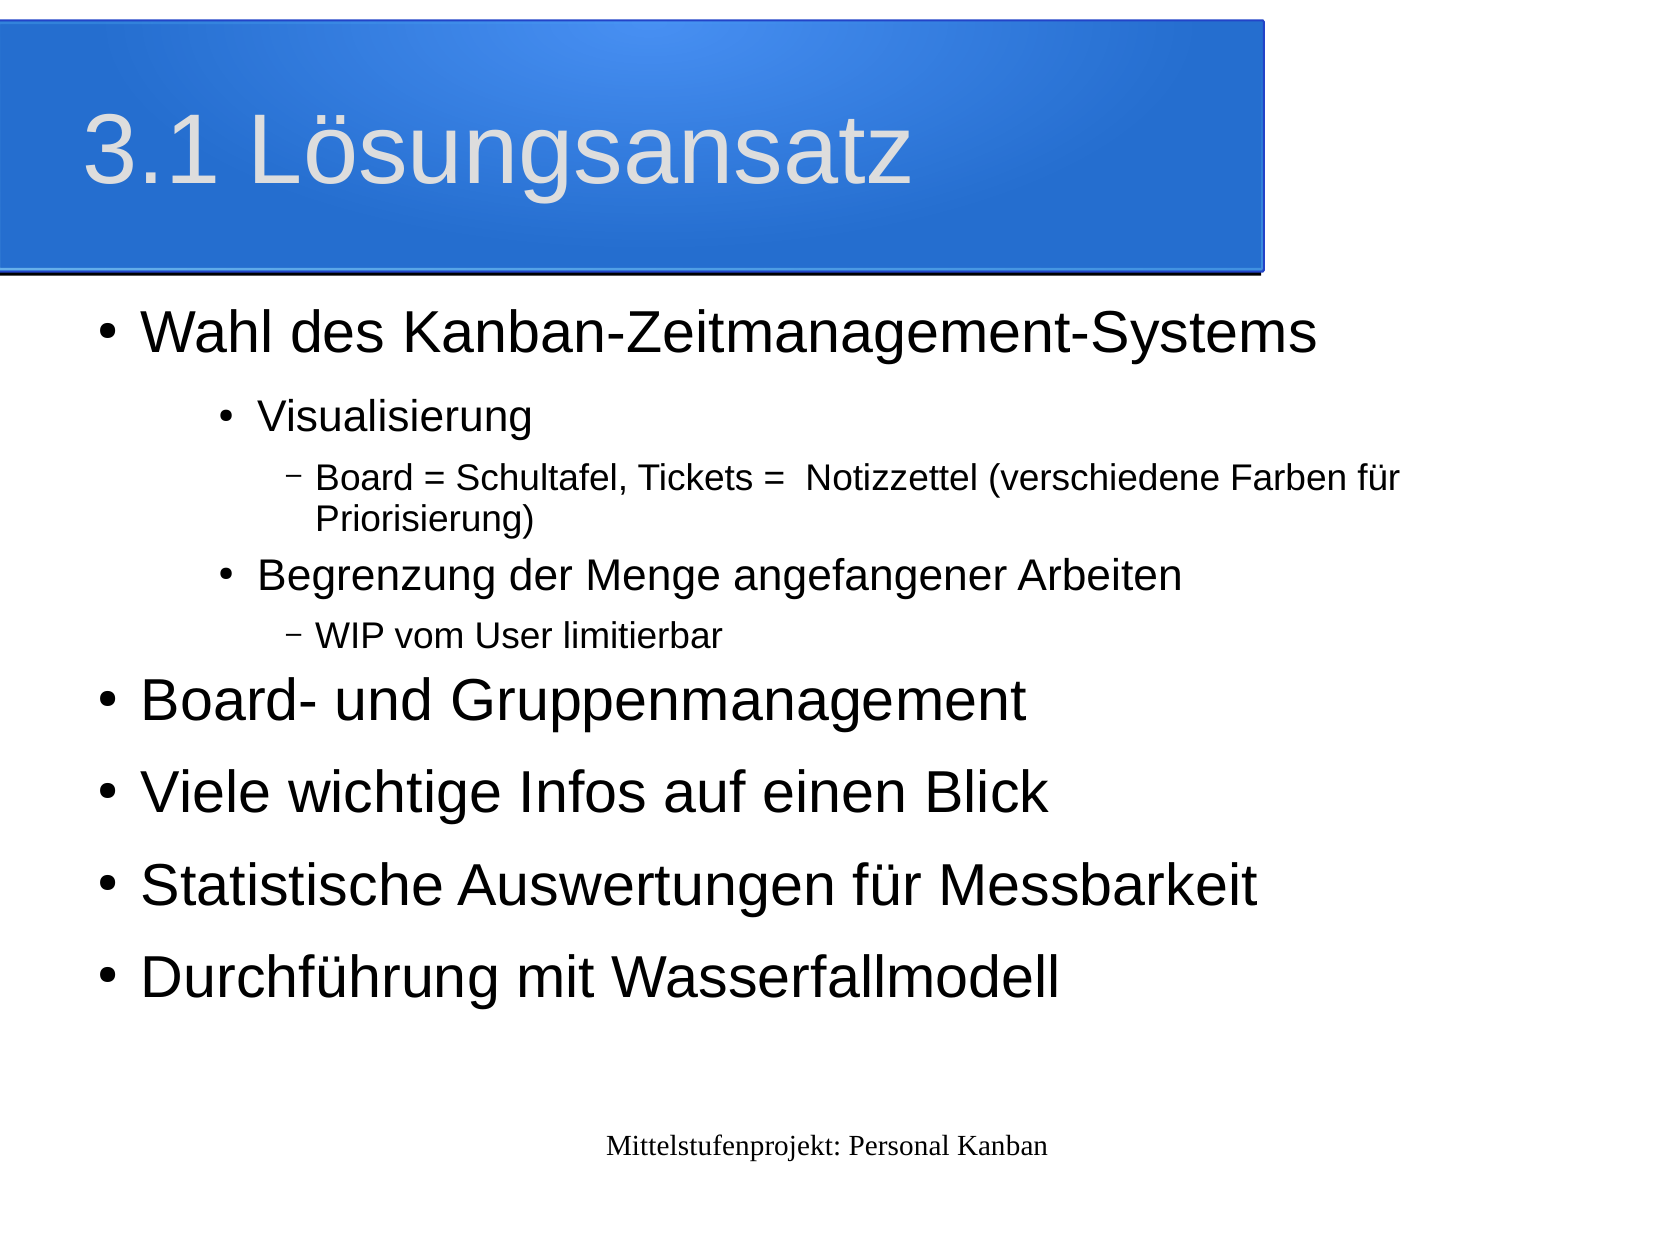

# 3.1 Lösungsansatz
Wahl des Kanban-Zeitmanagement-Systems
Visualisierung
Board = Schultafel, Tickets = Notizzettel (verschiedene Farben für Priorisierung)
Begrenzung der Menge angefangener Arbeiten
WIP vom User limitierbar
Board- und Gruppenmanagement
Viele wichtige Infos auf einen Blick
Statistische Auswertungen für Messbarkeit
Durchführung mit Wasserfallmodell
Mittelstufenprojekt: Personal Kanban